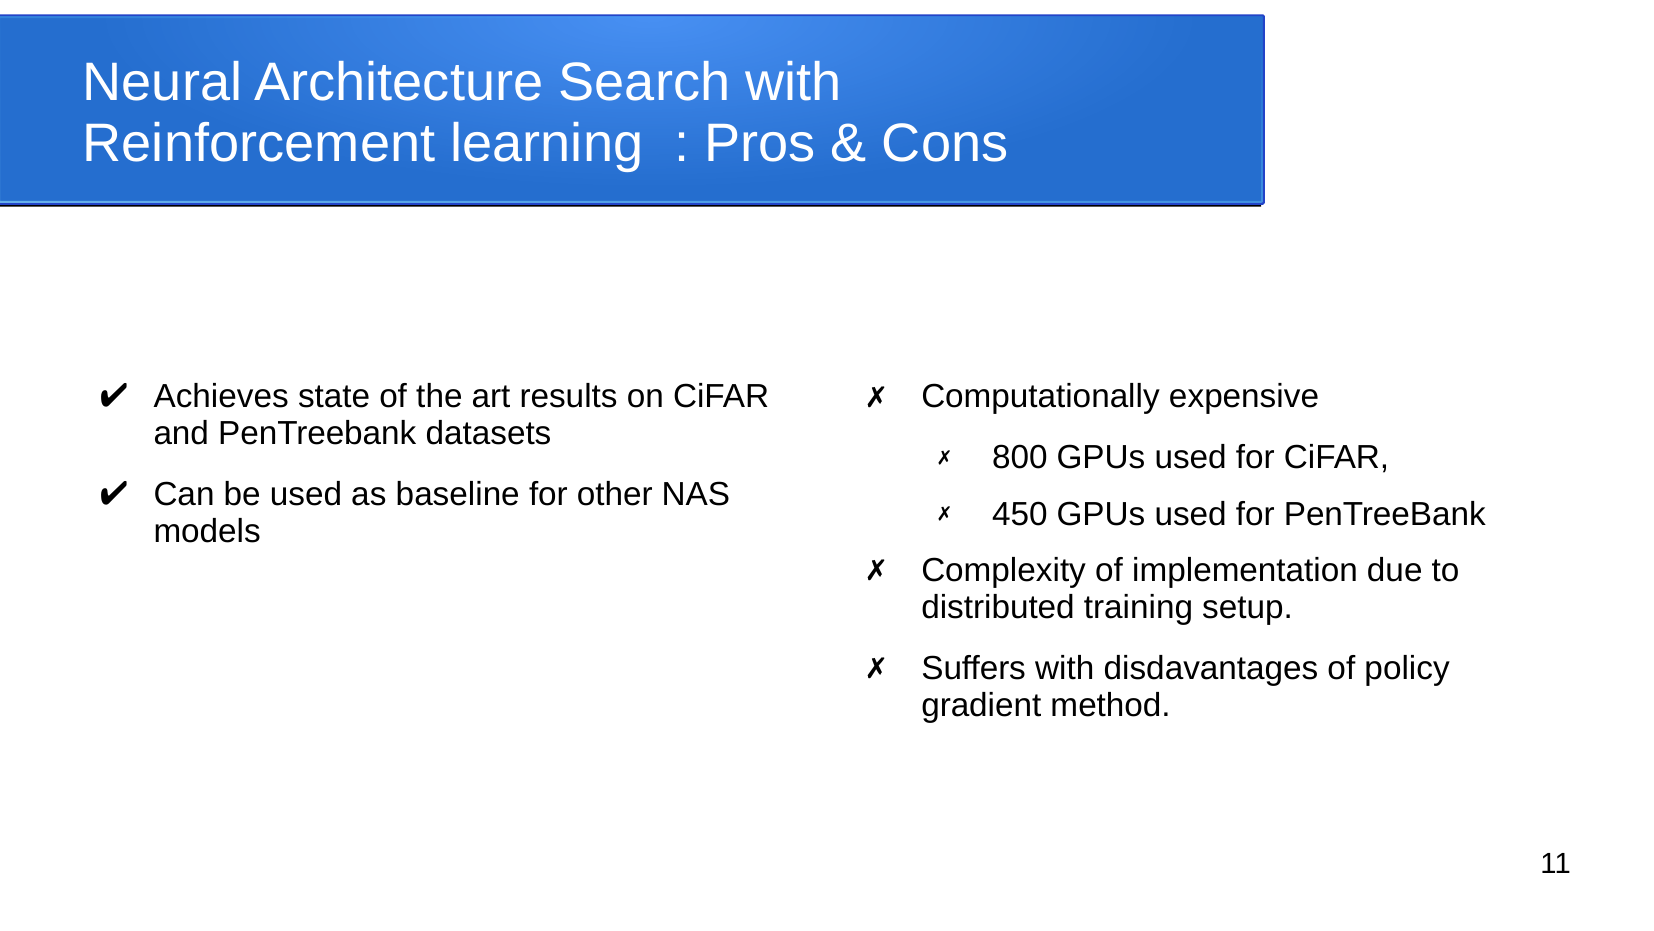

# Neural Architecture Search with Reinforcement learning : Pros & Cons
Achieves state of the art results on CiFAR and PenTreebank datasets
Can be used as baseline for other NAS models
Computationally expensive
800 GPUs used for CiFAR,
450 GPUs used for PenTreeBank
Complexity of implementation due to distributed training setup.
Suffers with disdavantages of policy gradient method.
11